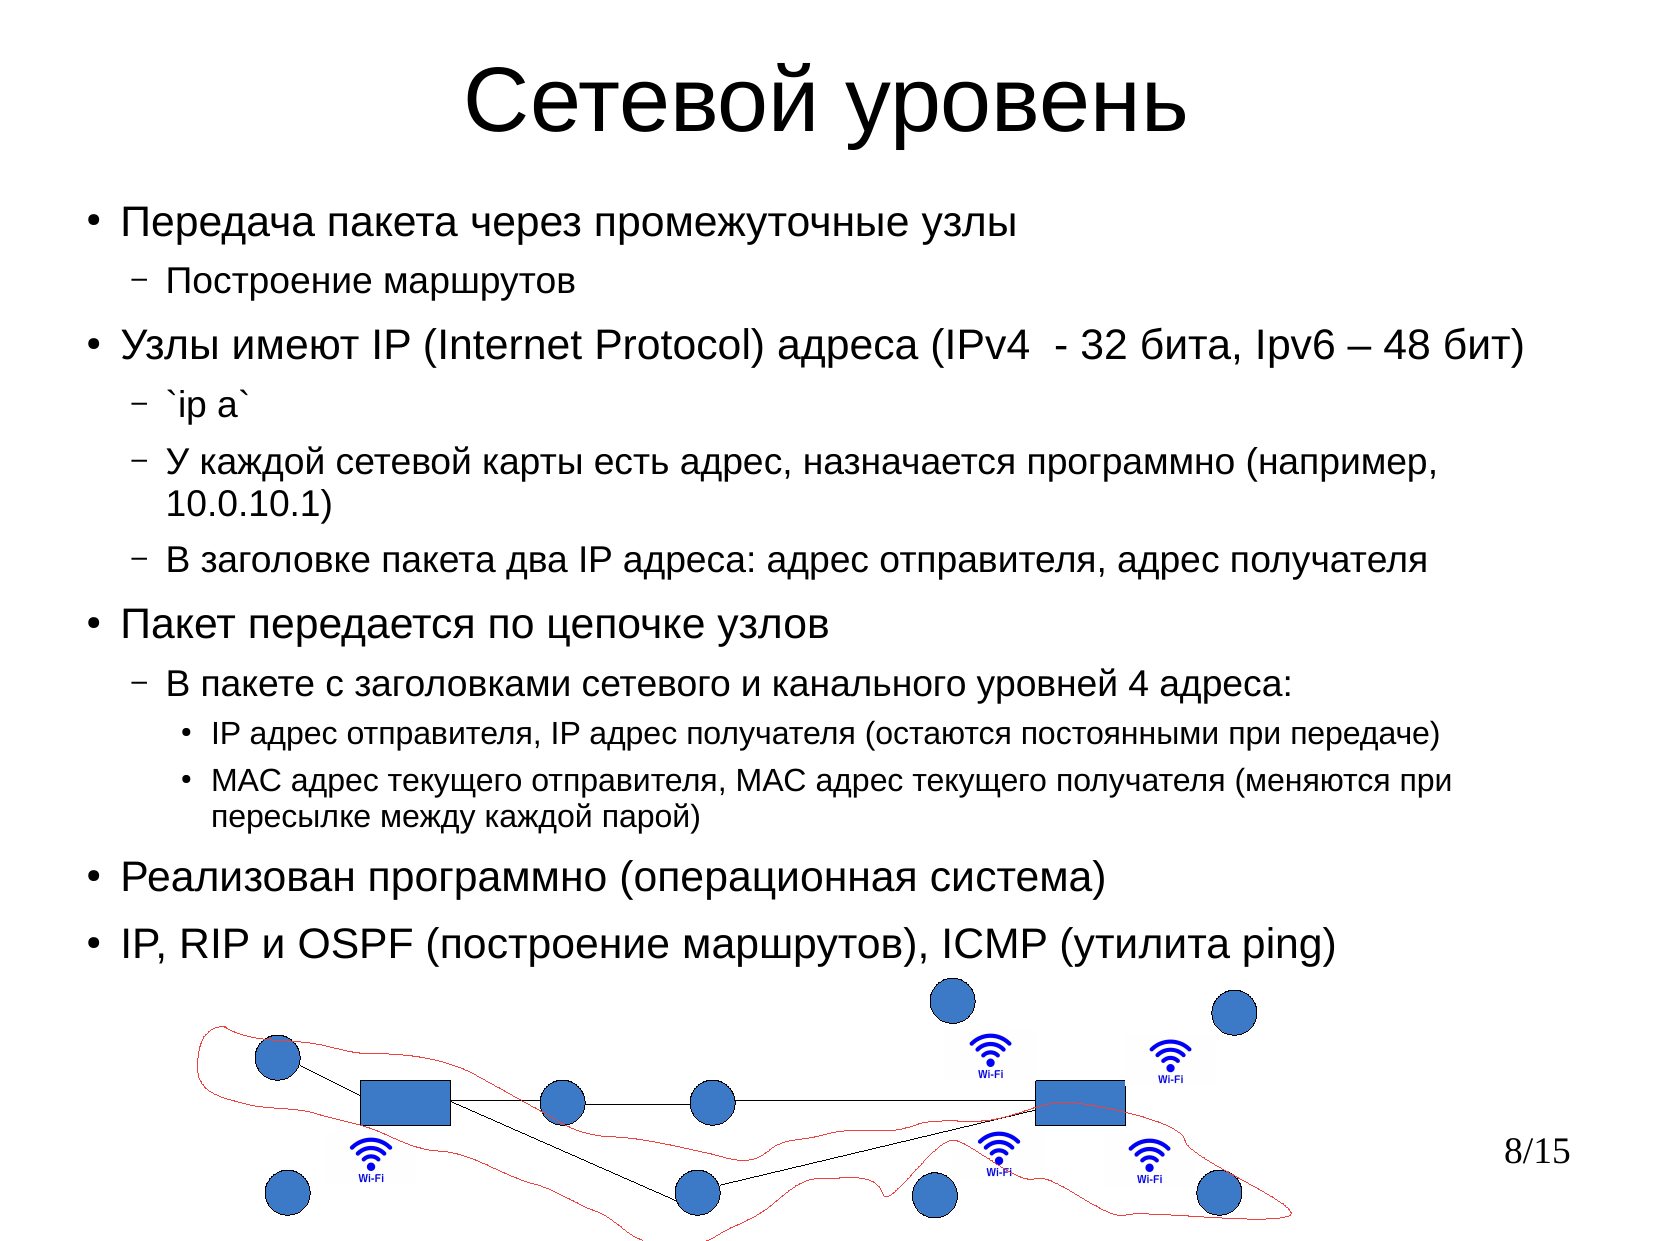

# Сетевой уровень
Передача пакета через промежуточные узлы
Построение маршрутов
Узлы имеют IP (Internet Protocol) адреса (IPv4 - 32 бита, Ipv6 – 48 бит)
`ip a`
У каждой сетевой карты есть адрес, назначается программно (например, 10.0.10.1)
В заголовке пакета два IP адреса: адрес отправителя, адрес получателя
Пакет передается по цепочке узлов
В пакете с заголовками сетевого и канального уровней 4 адреса:
IP адрес отправителя, IP адрес получателя (остаются постоянными при передаче)
MAC адрес текущего отправителя, MAC aдрес текущего получателя (меняются при пересылке между каждой парой)
Реализован программно (операционная система)
IP, RIP и OSPF (построение маршрутов), ICMP (утилита ping)
8